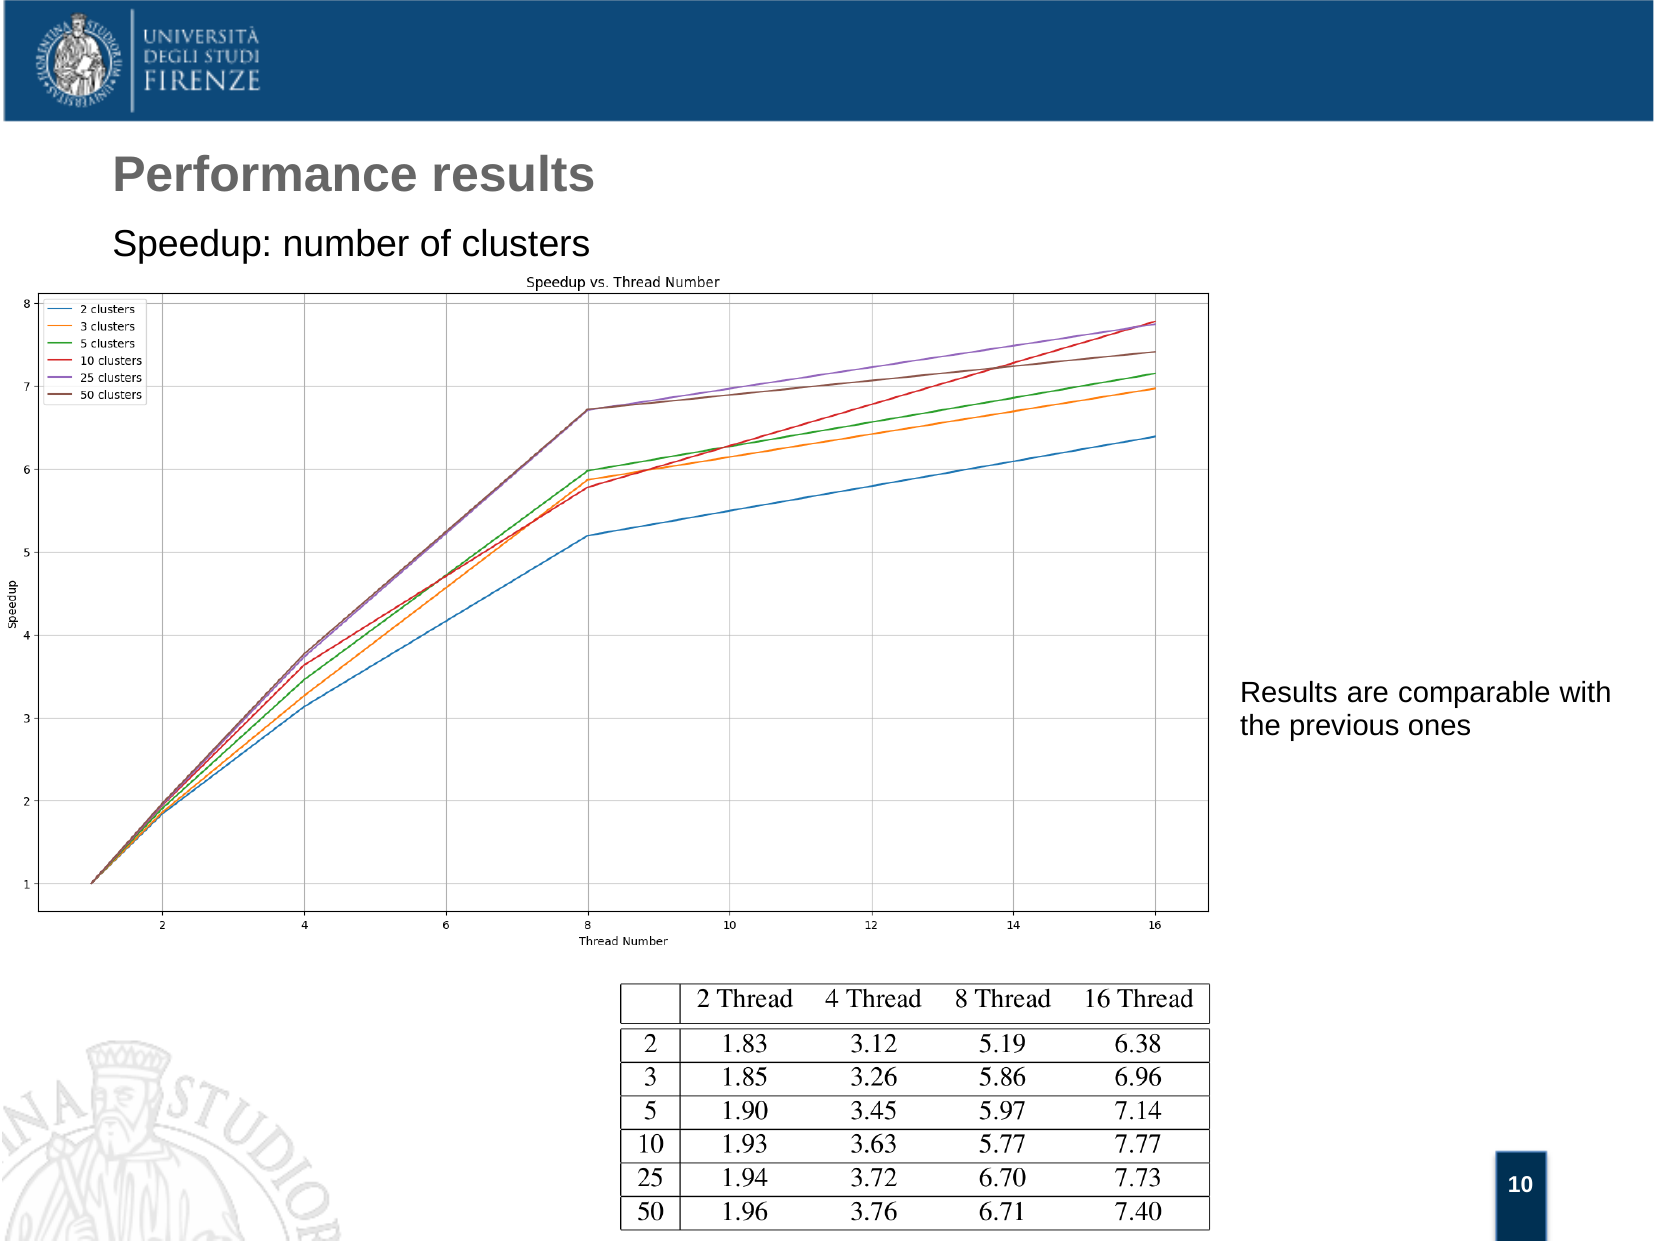

Performance results
Speedup: number of clusters
Results are comparable with the previous ones
10